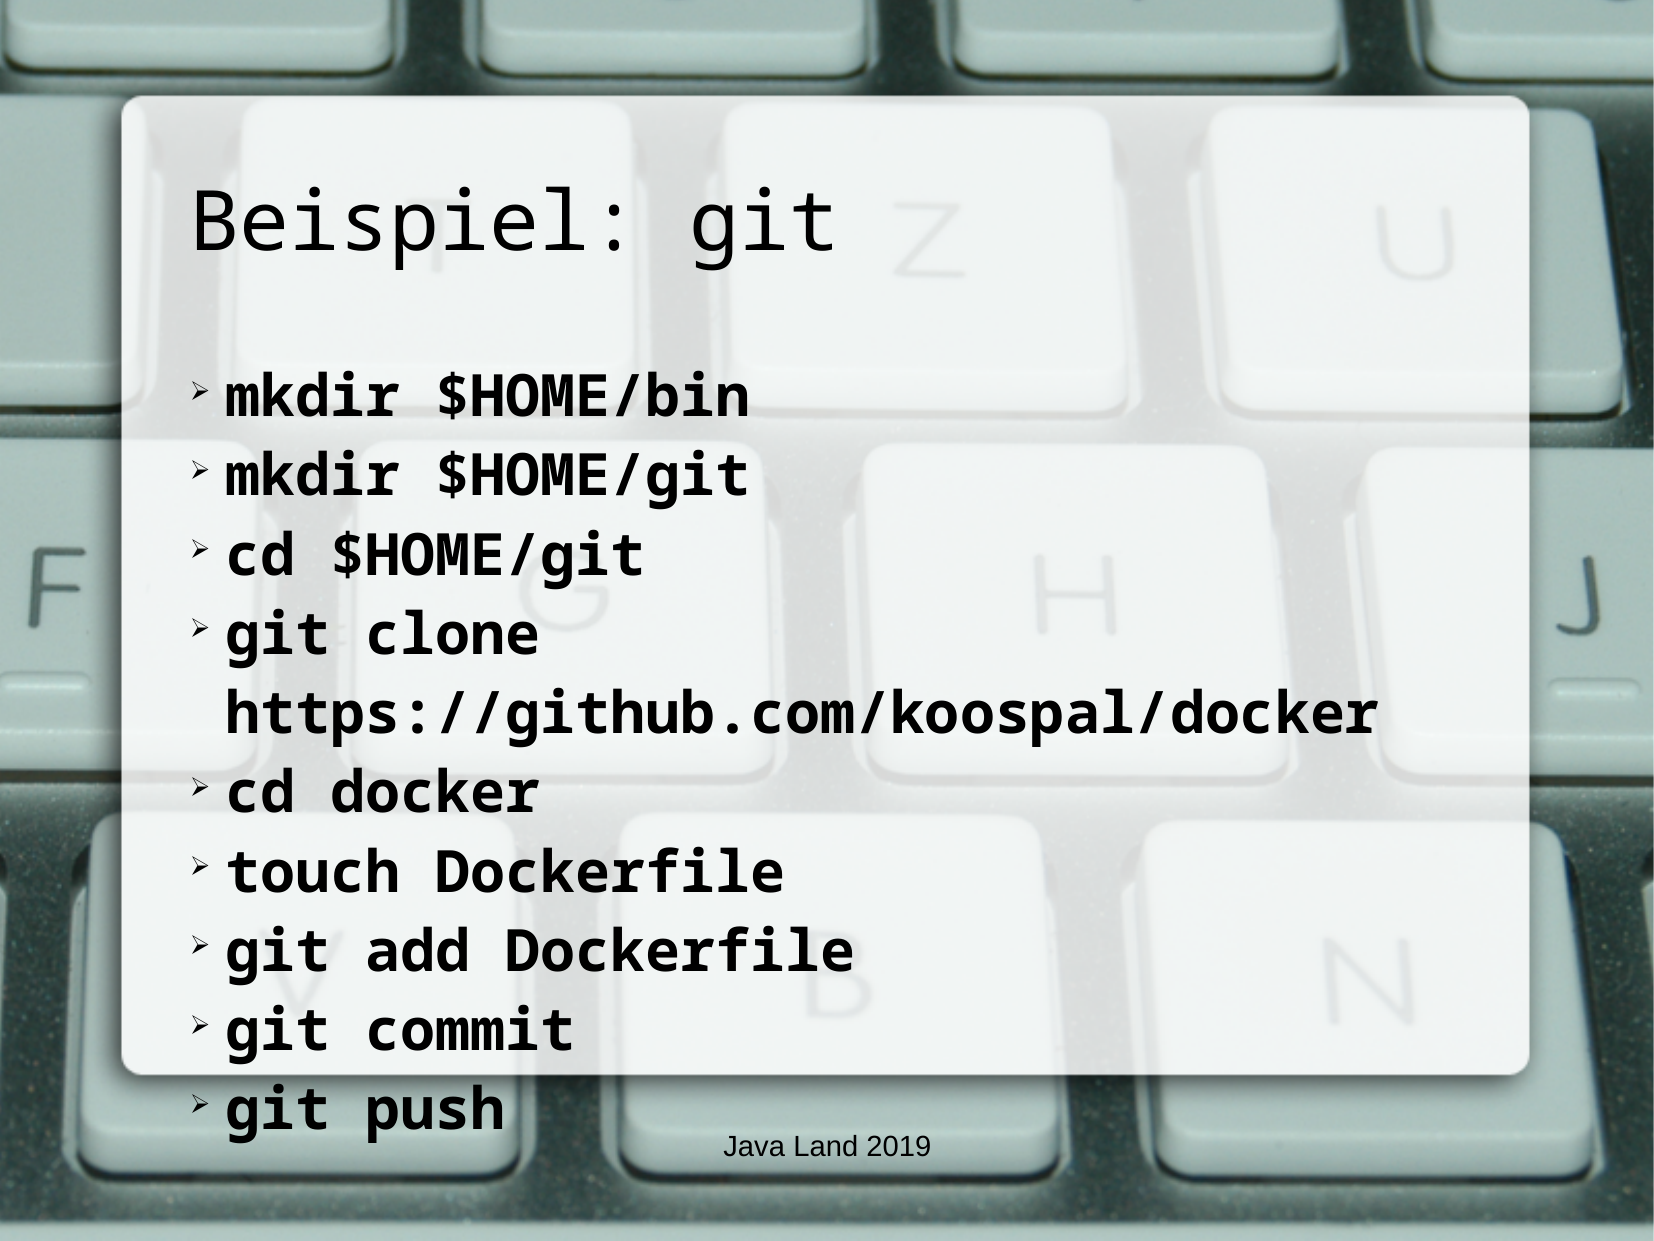

Beispiel: git
mkdir $HOME/bin
mkdir $HOME/git
cd $HOME/git
git clone
https://github.com/koospal/docker
cd docker
touch Dockerfile
git add Dockerfile
git commit
git push
#